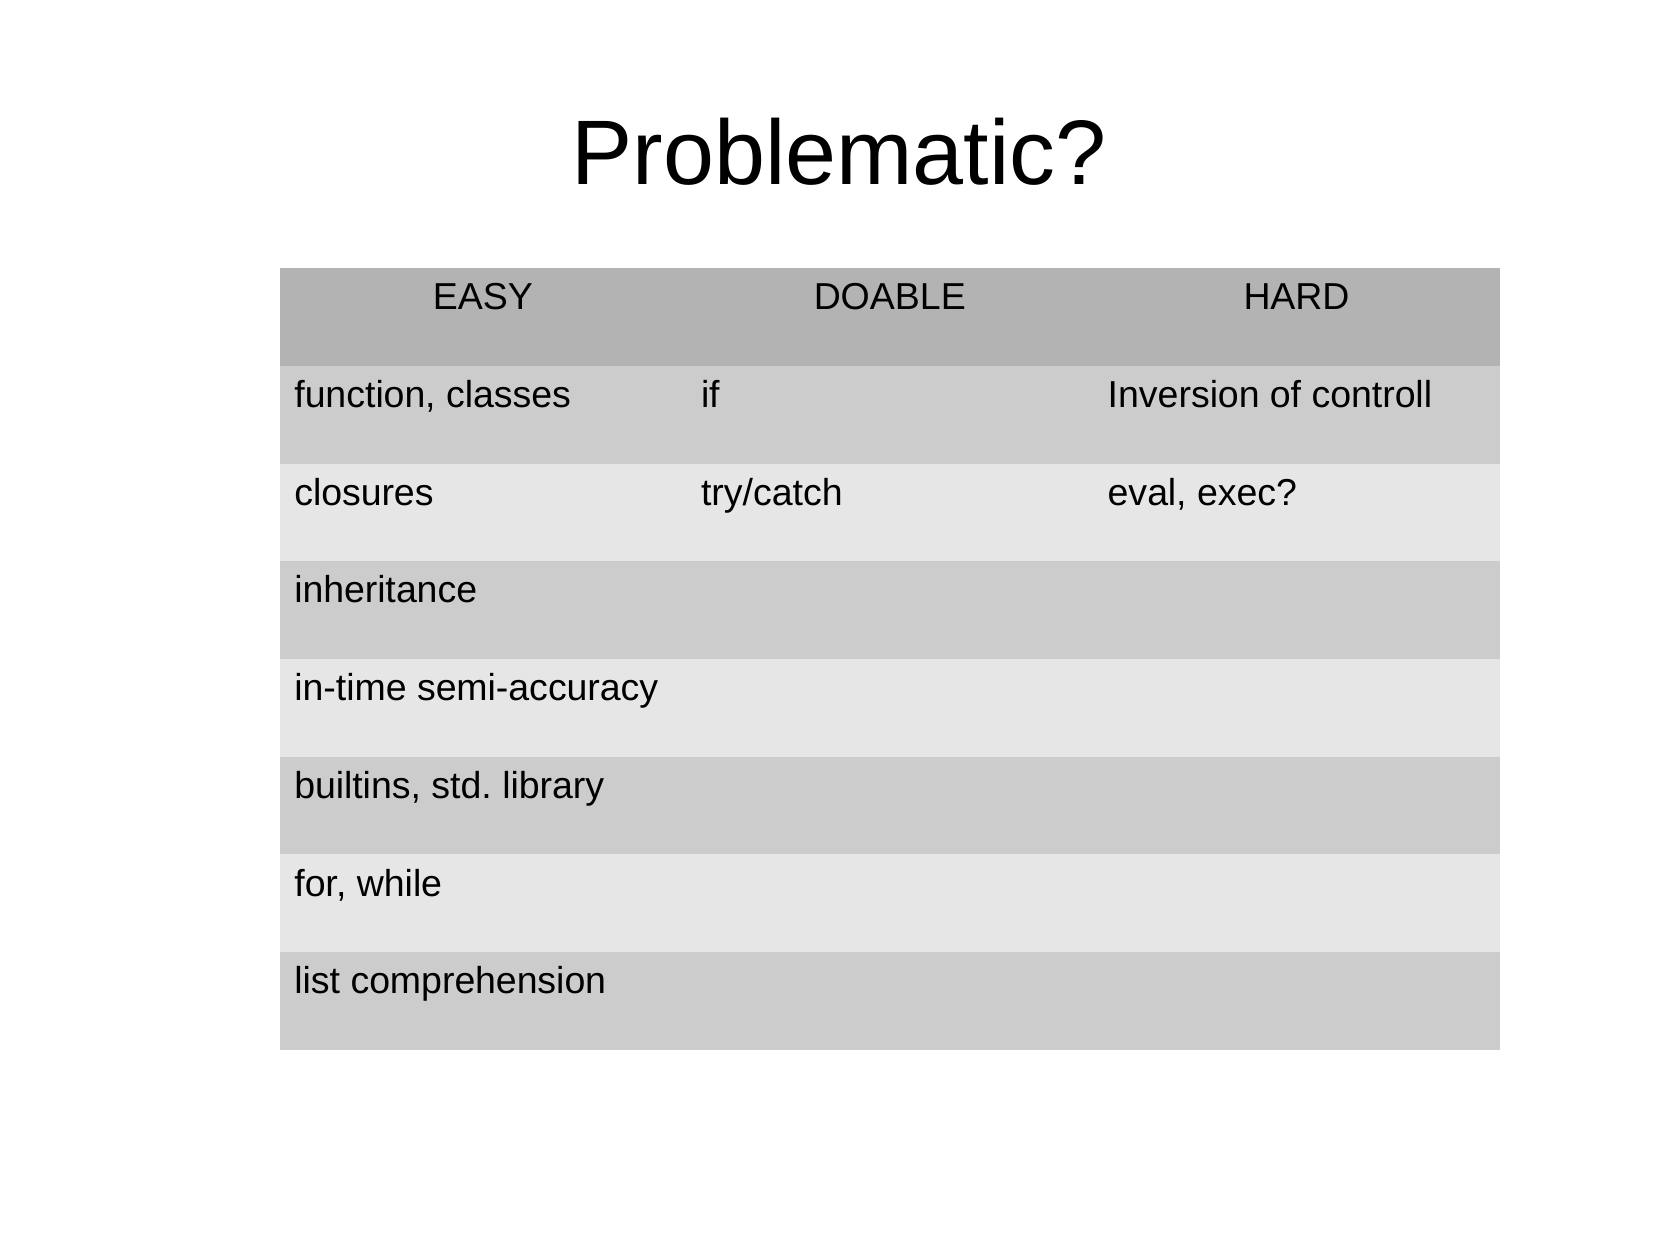

# Problematic?
| EASY | DOABLE | HARD |
| --- | --- | --- |
| function, classes | if | Inversion of controll |
| closures | try/catch | eval, exec? |
| inheritance | | |
| in-time semi-accuracy | | |
| builtins, std. library | | |
| for, while | | |
| list comprehension | | |